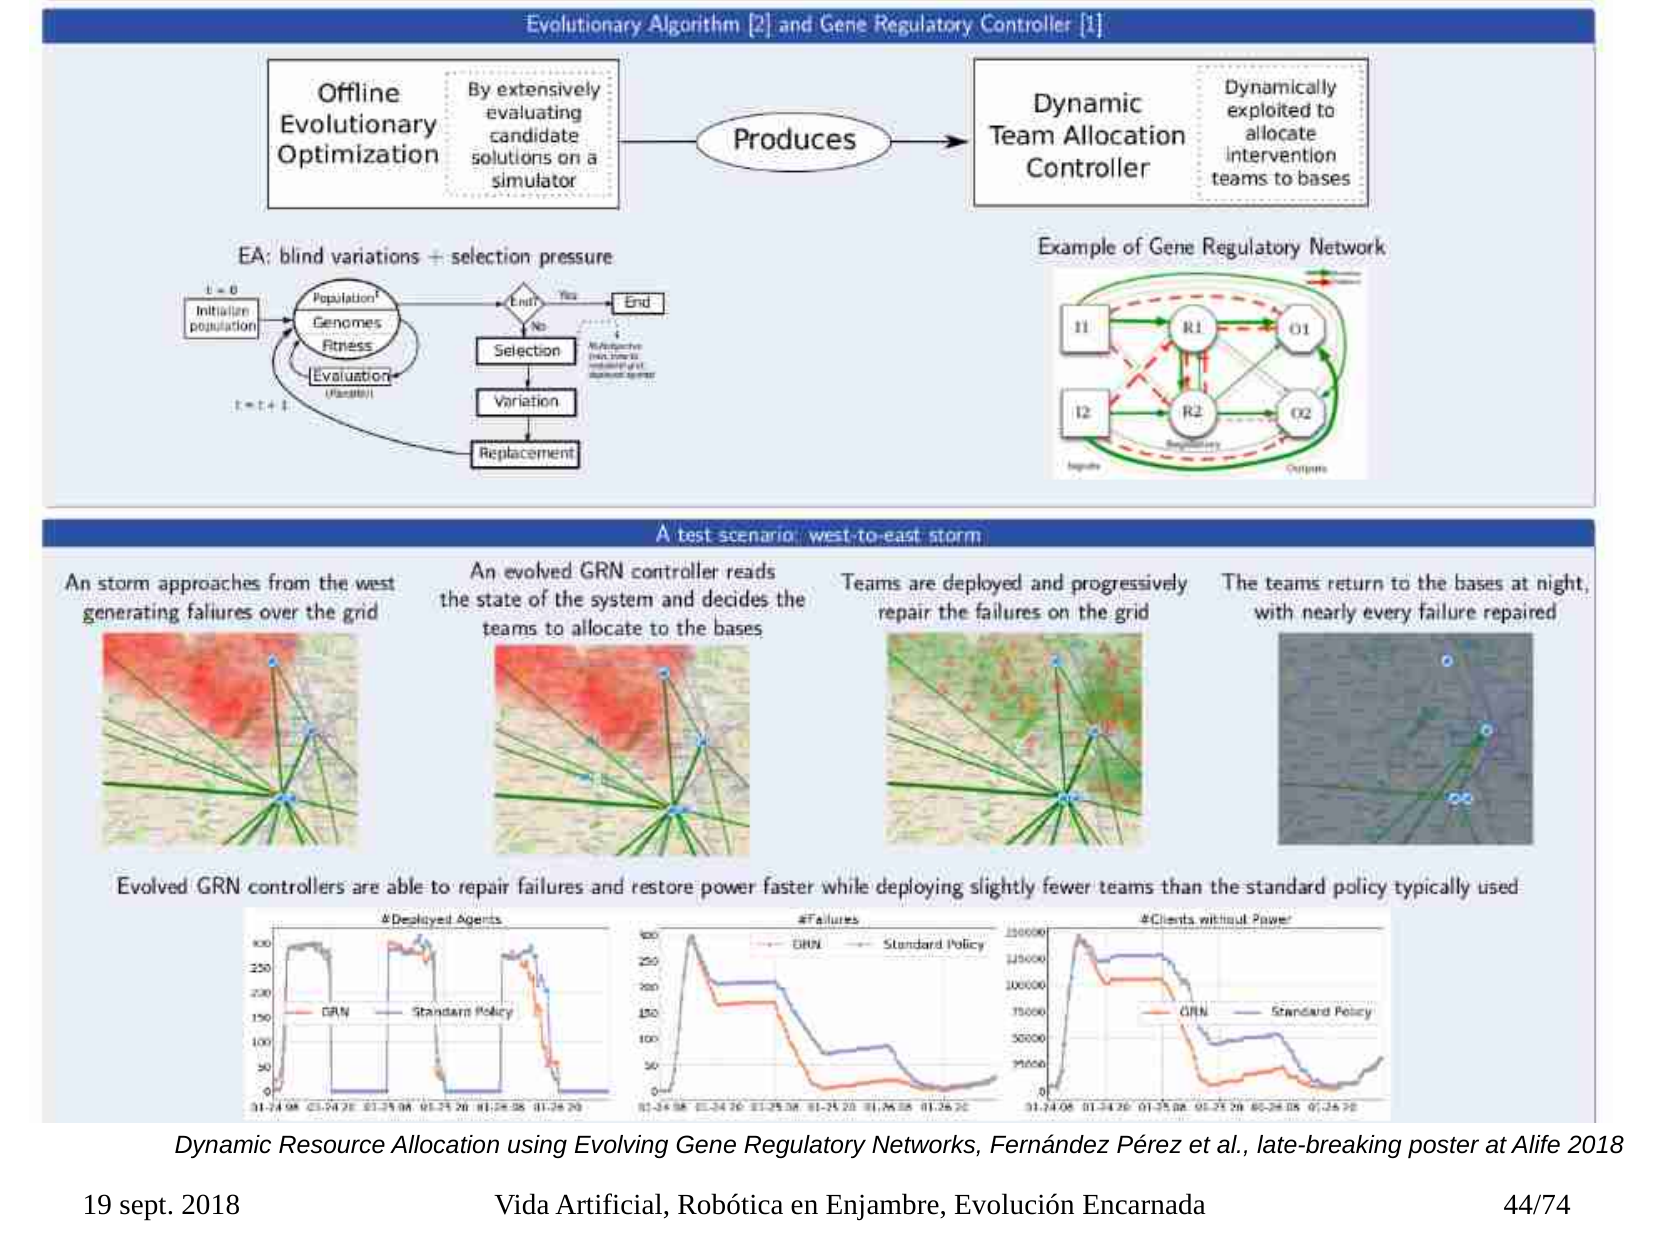

Dynamic Resource Allocation using Evolving Gene Regulatory Networks, Fernández Pérez et al., late-breaking poster at Alife 2018
19 sept. 2018
Vida Artificial, Robótica en Enjambre, Evolución Encarnada
44